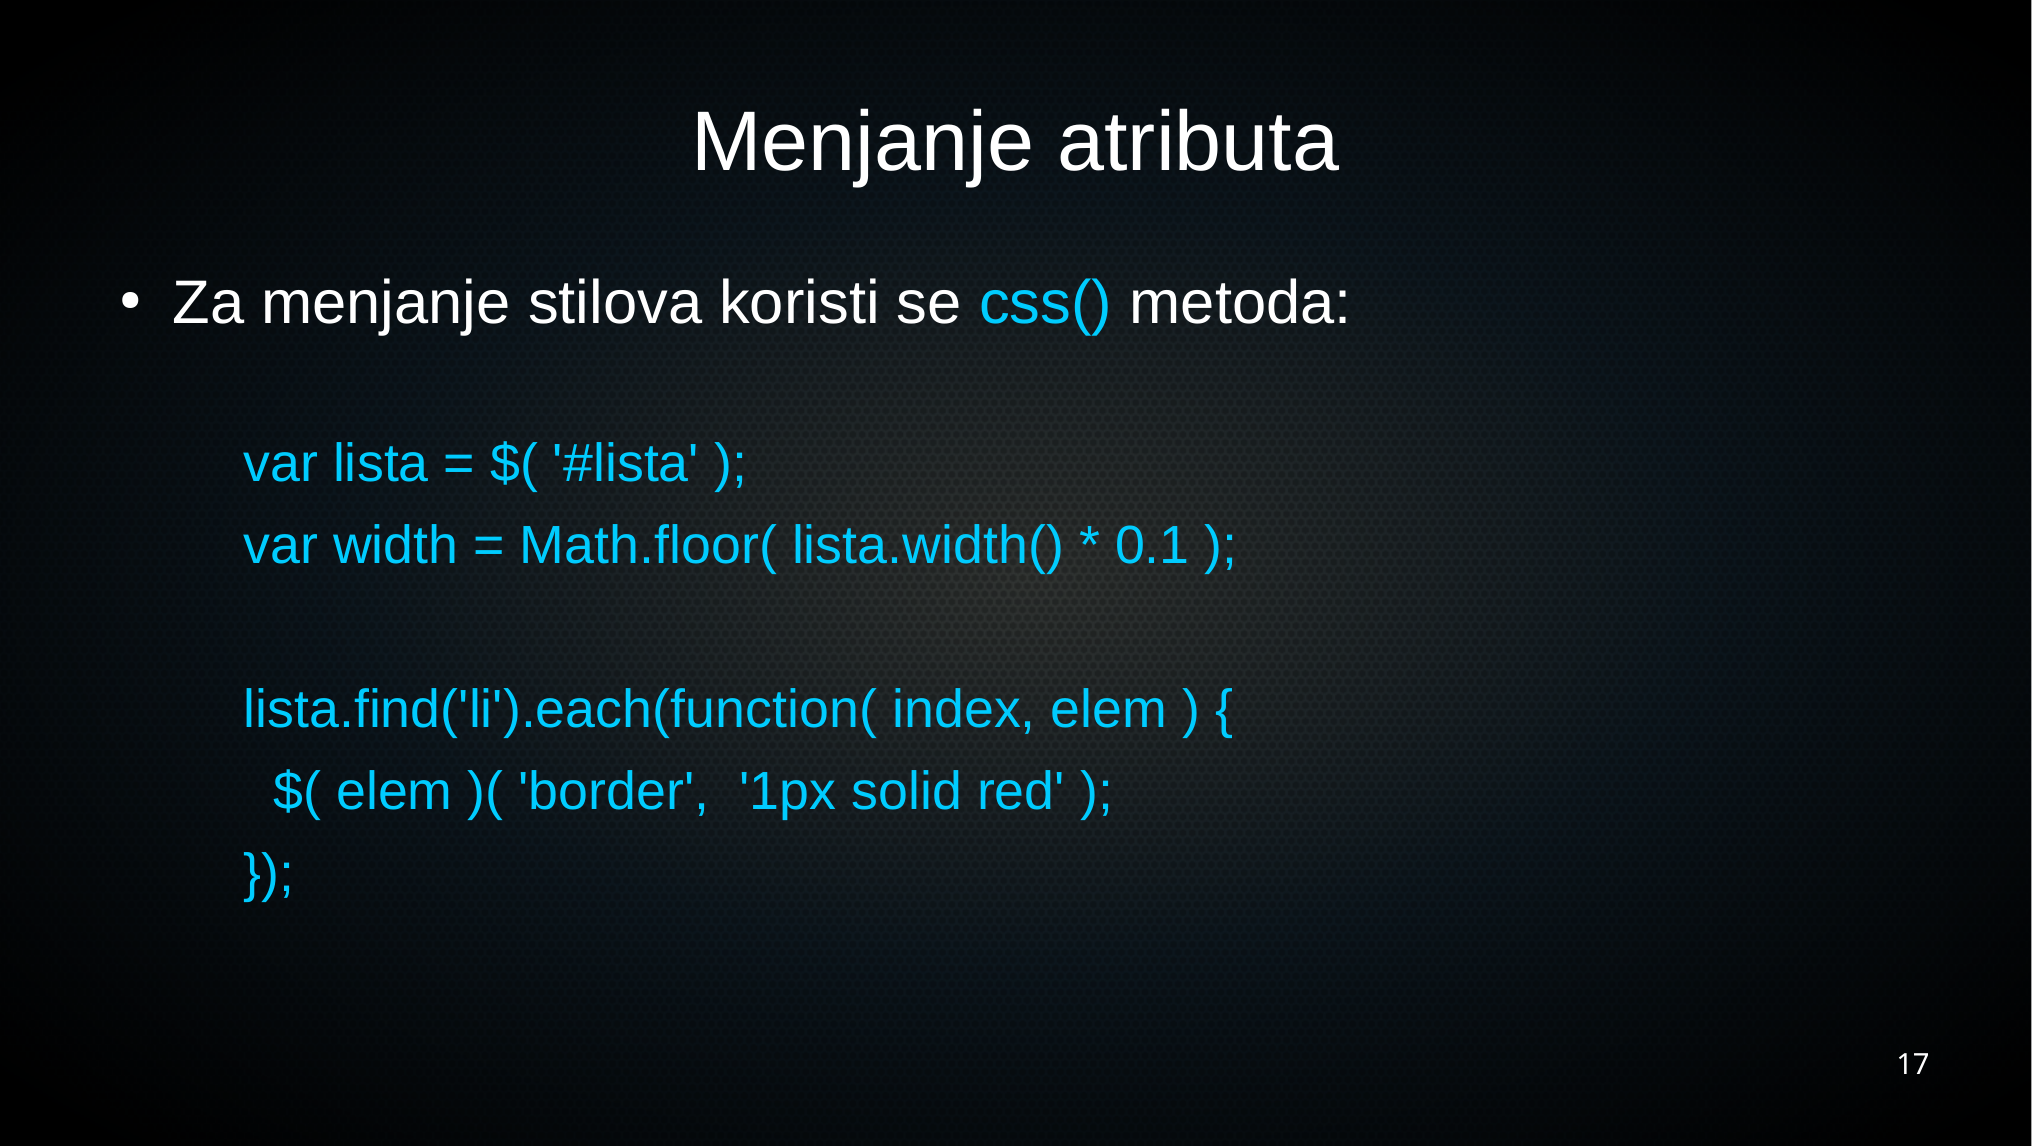

# Menjanje atributa
Za menjanje stilova koristi se css() metoda:
var lista = $( '#lista' );
var width = Math.floor( lista.width() * 0.1 );
lista.find('li').each(function( index, elem ) {
 $( elem )( 'border', '1px solid red' );
});
17